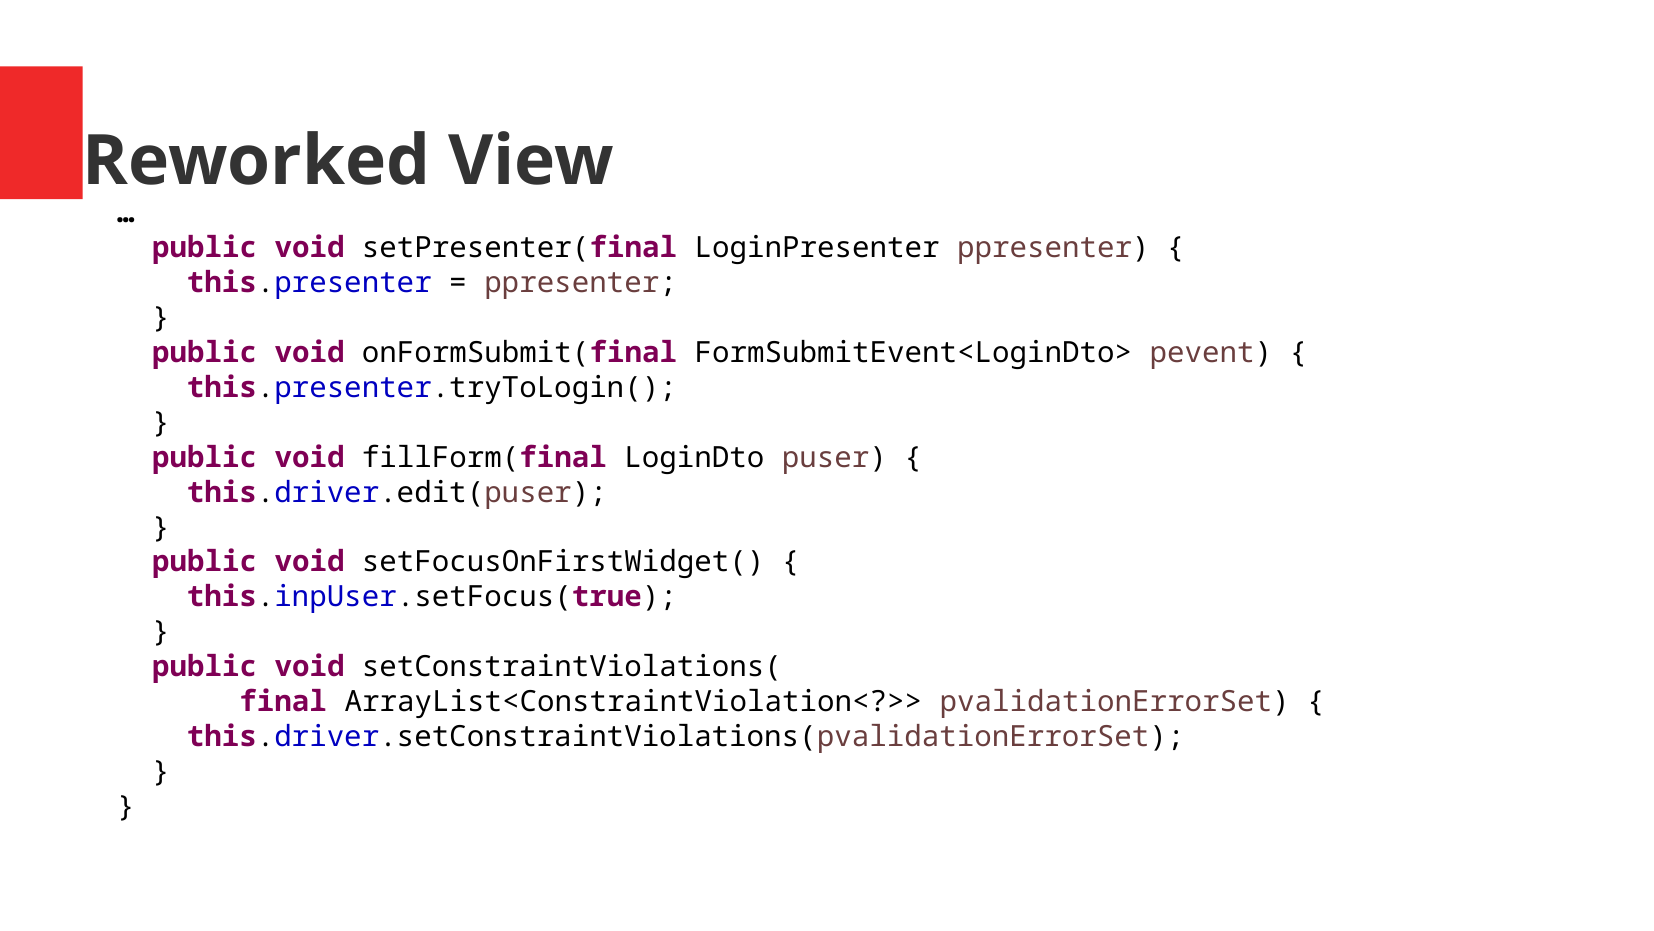

# Reworked View
…
 public void setPresenter(final LoginPresenter ppresenter) {
 this.presenter = ppresenter;
 }
 public void onFormSubmit(final FormSubmitEvent<LoginDto> pevent) {
 this.presenter.tryToLogin();
 }
 public void fillForm(final LoginDto puser) {
 this.driver.edit(puser);
 }
 public void setFocusOnFirstWidget() {
 this.inpUser.setFocus(true);
 }
 public void setConstraintViolations(
 final ArrayList<ConstraintViolation<?>> pvalidationErrorSet) {
 this.driver.setConstraintViolations(pvalidationErrorSet);
 }
}